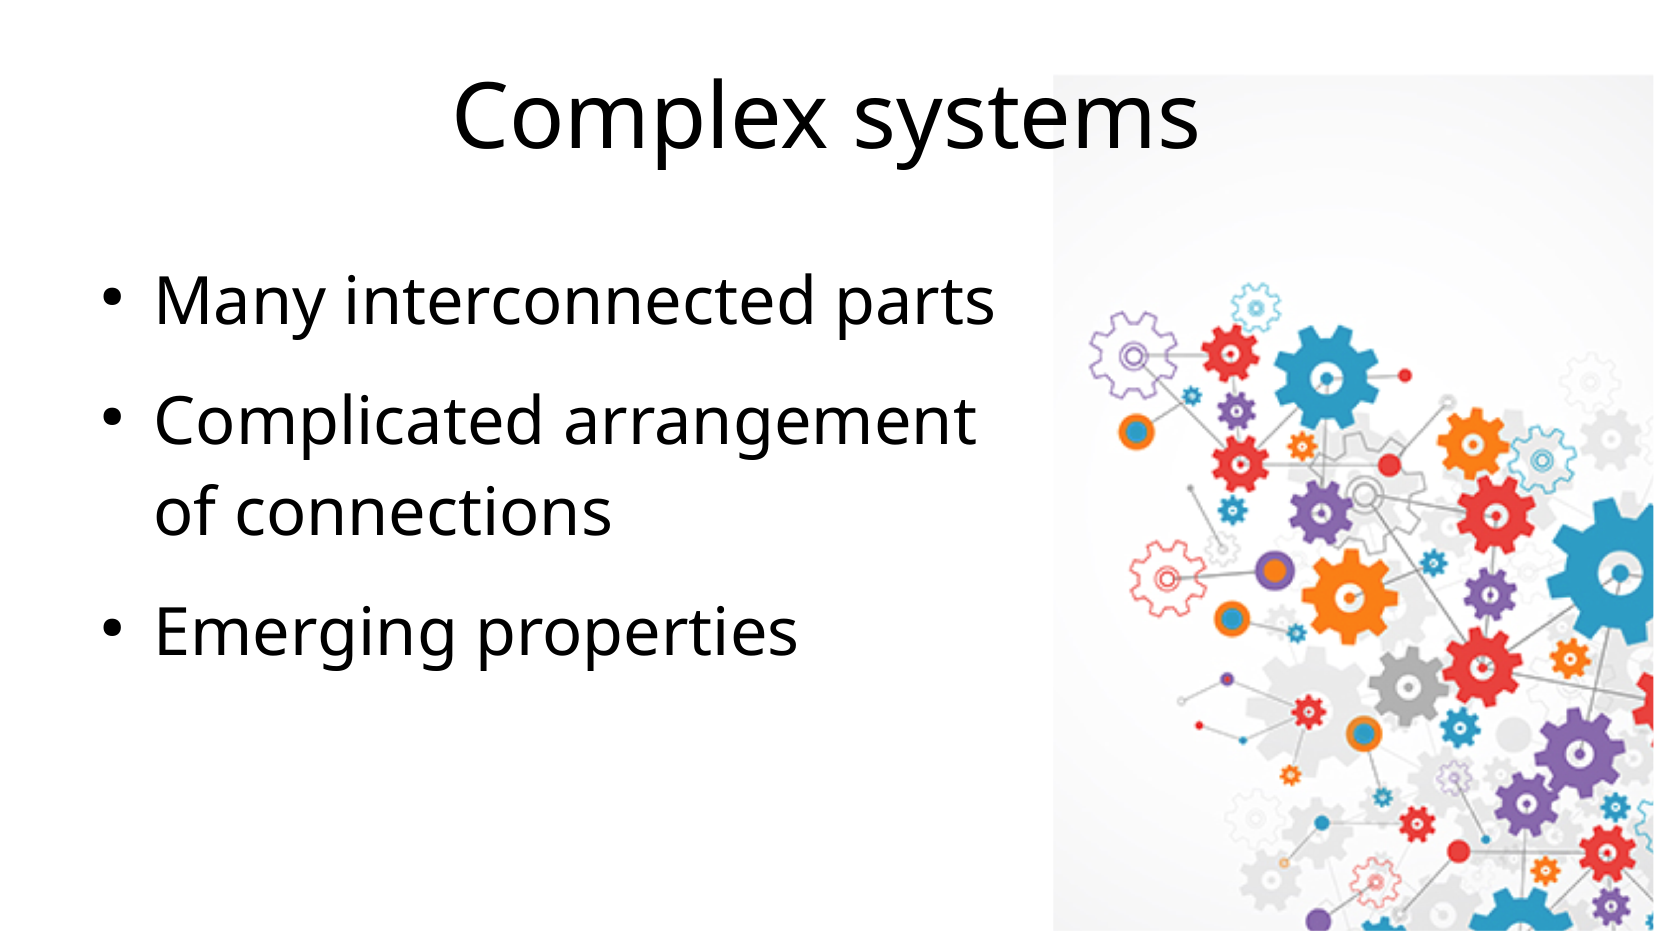

# Complex systems
Many interconnected parts
Complicated arrangement
of connections
Emerging properties
14